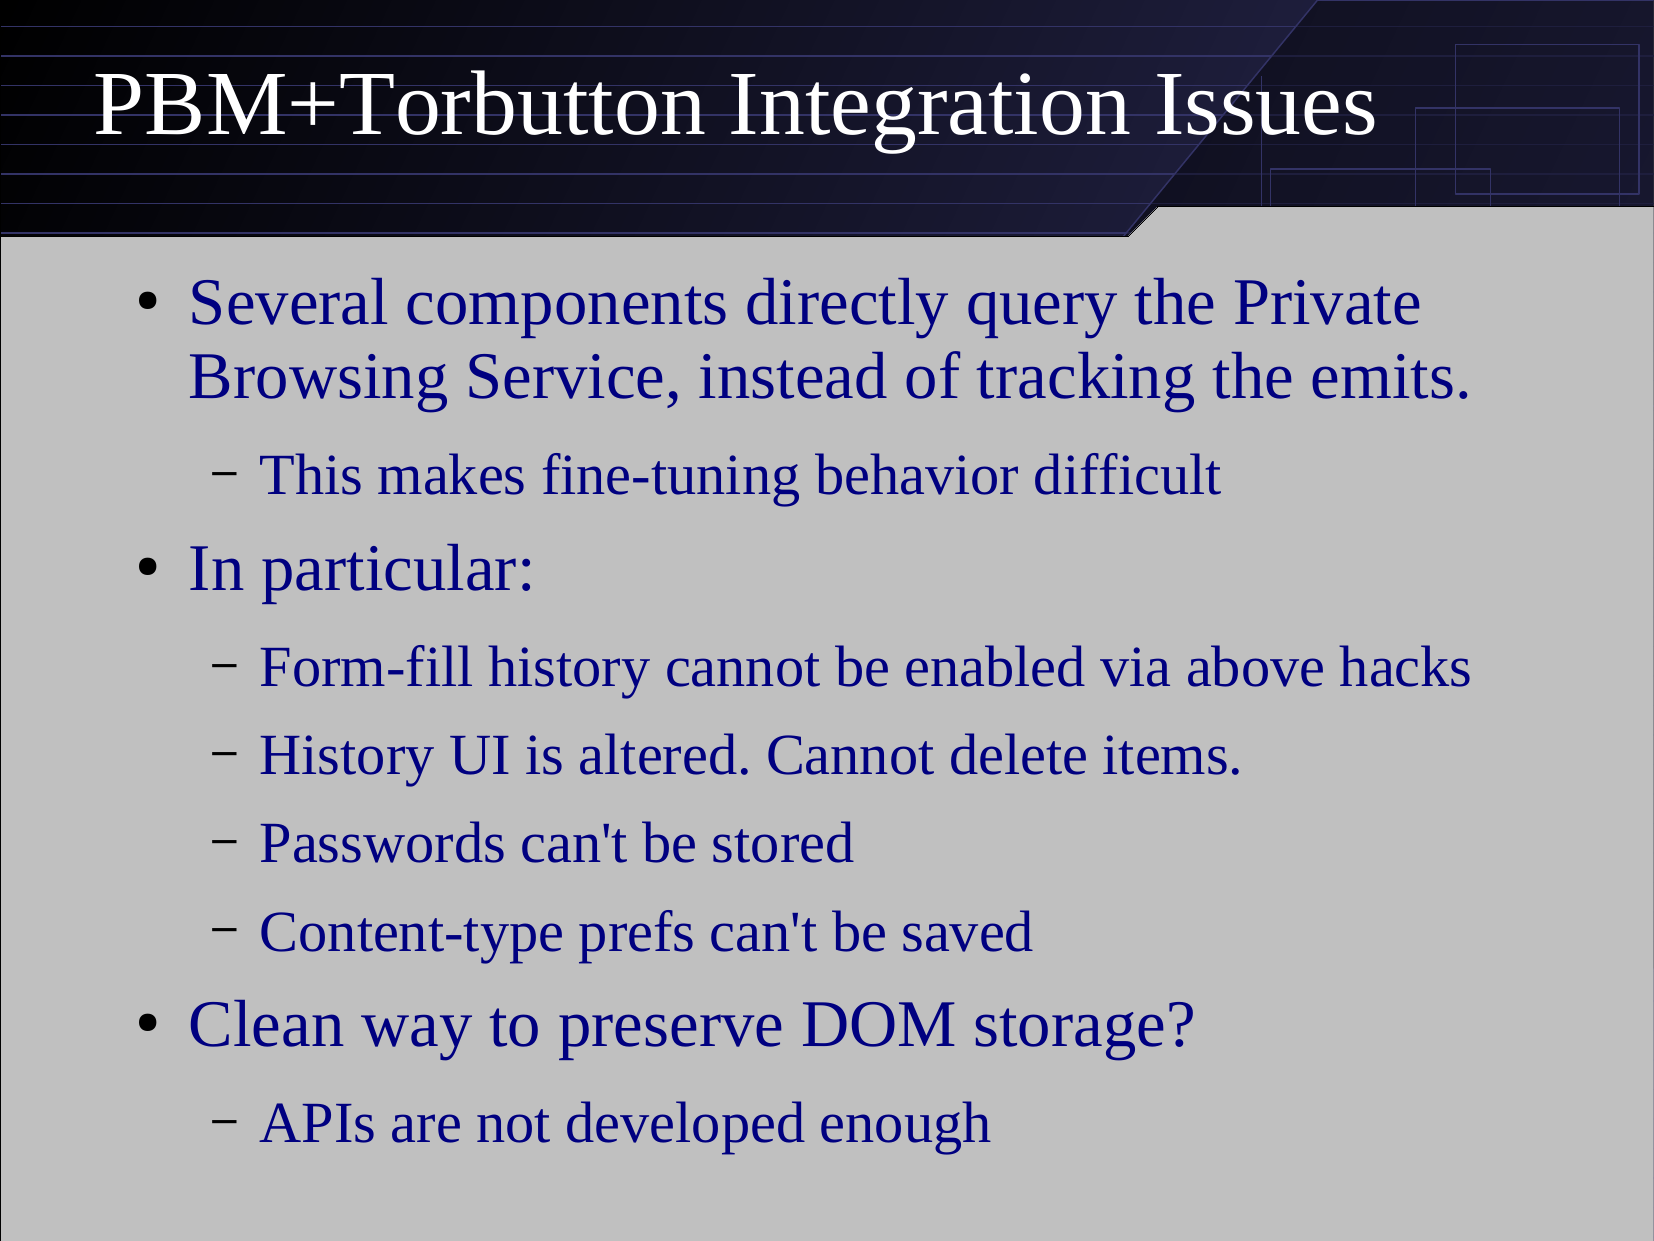

# PBM+Torbutton Integration Issues
Several components directly query the Private Browsing Service, instead of tracking the emits.
This makes fine-tuning behavior difficult
In particular:
Form-fill history cannot be enabled via above hacks
History UI is altered. Cannot delete items.
Passwords can't be stored
Content-type prefs can't be saved
Clean way to preserve DOM storage?
APIs are not developed enough